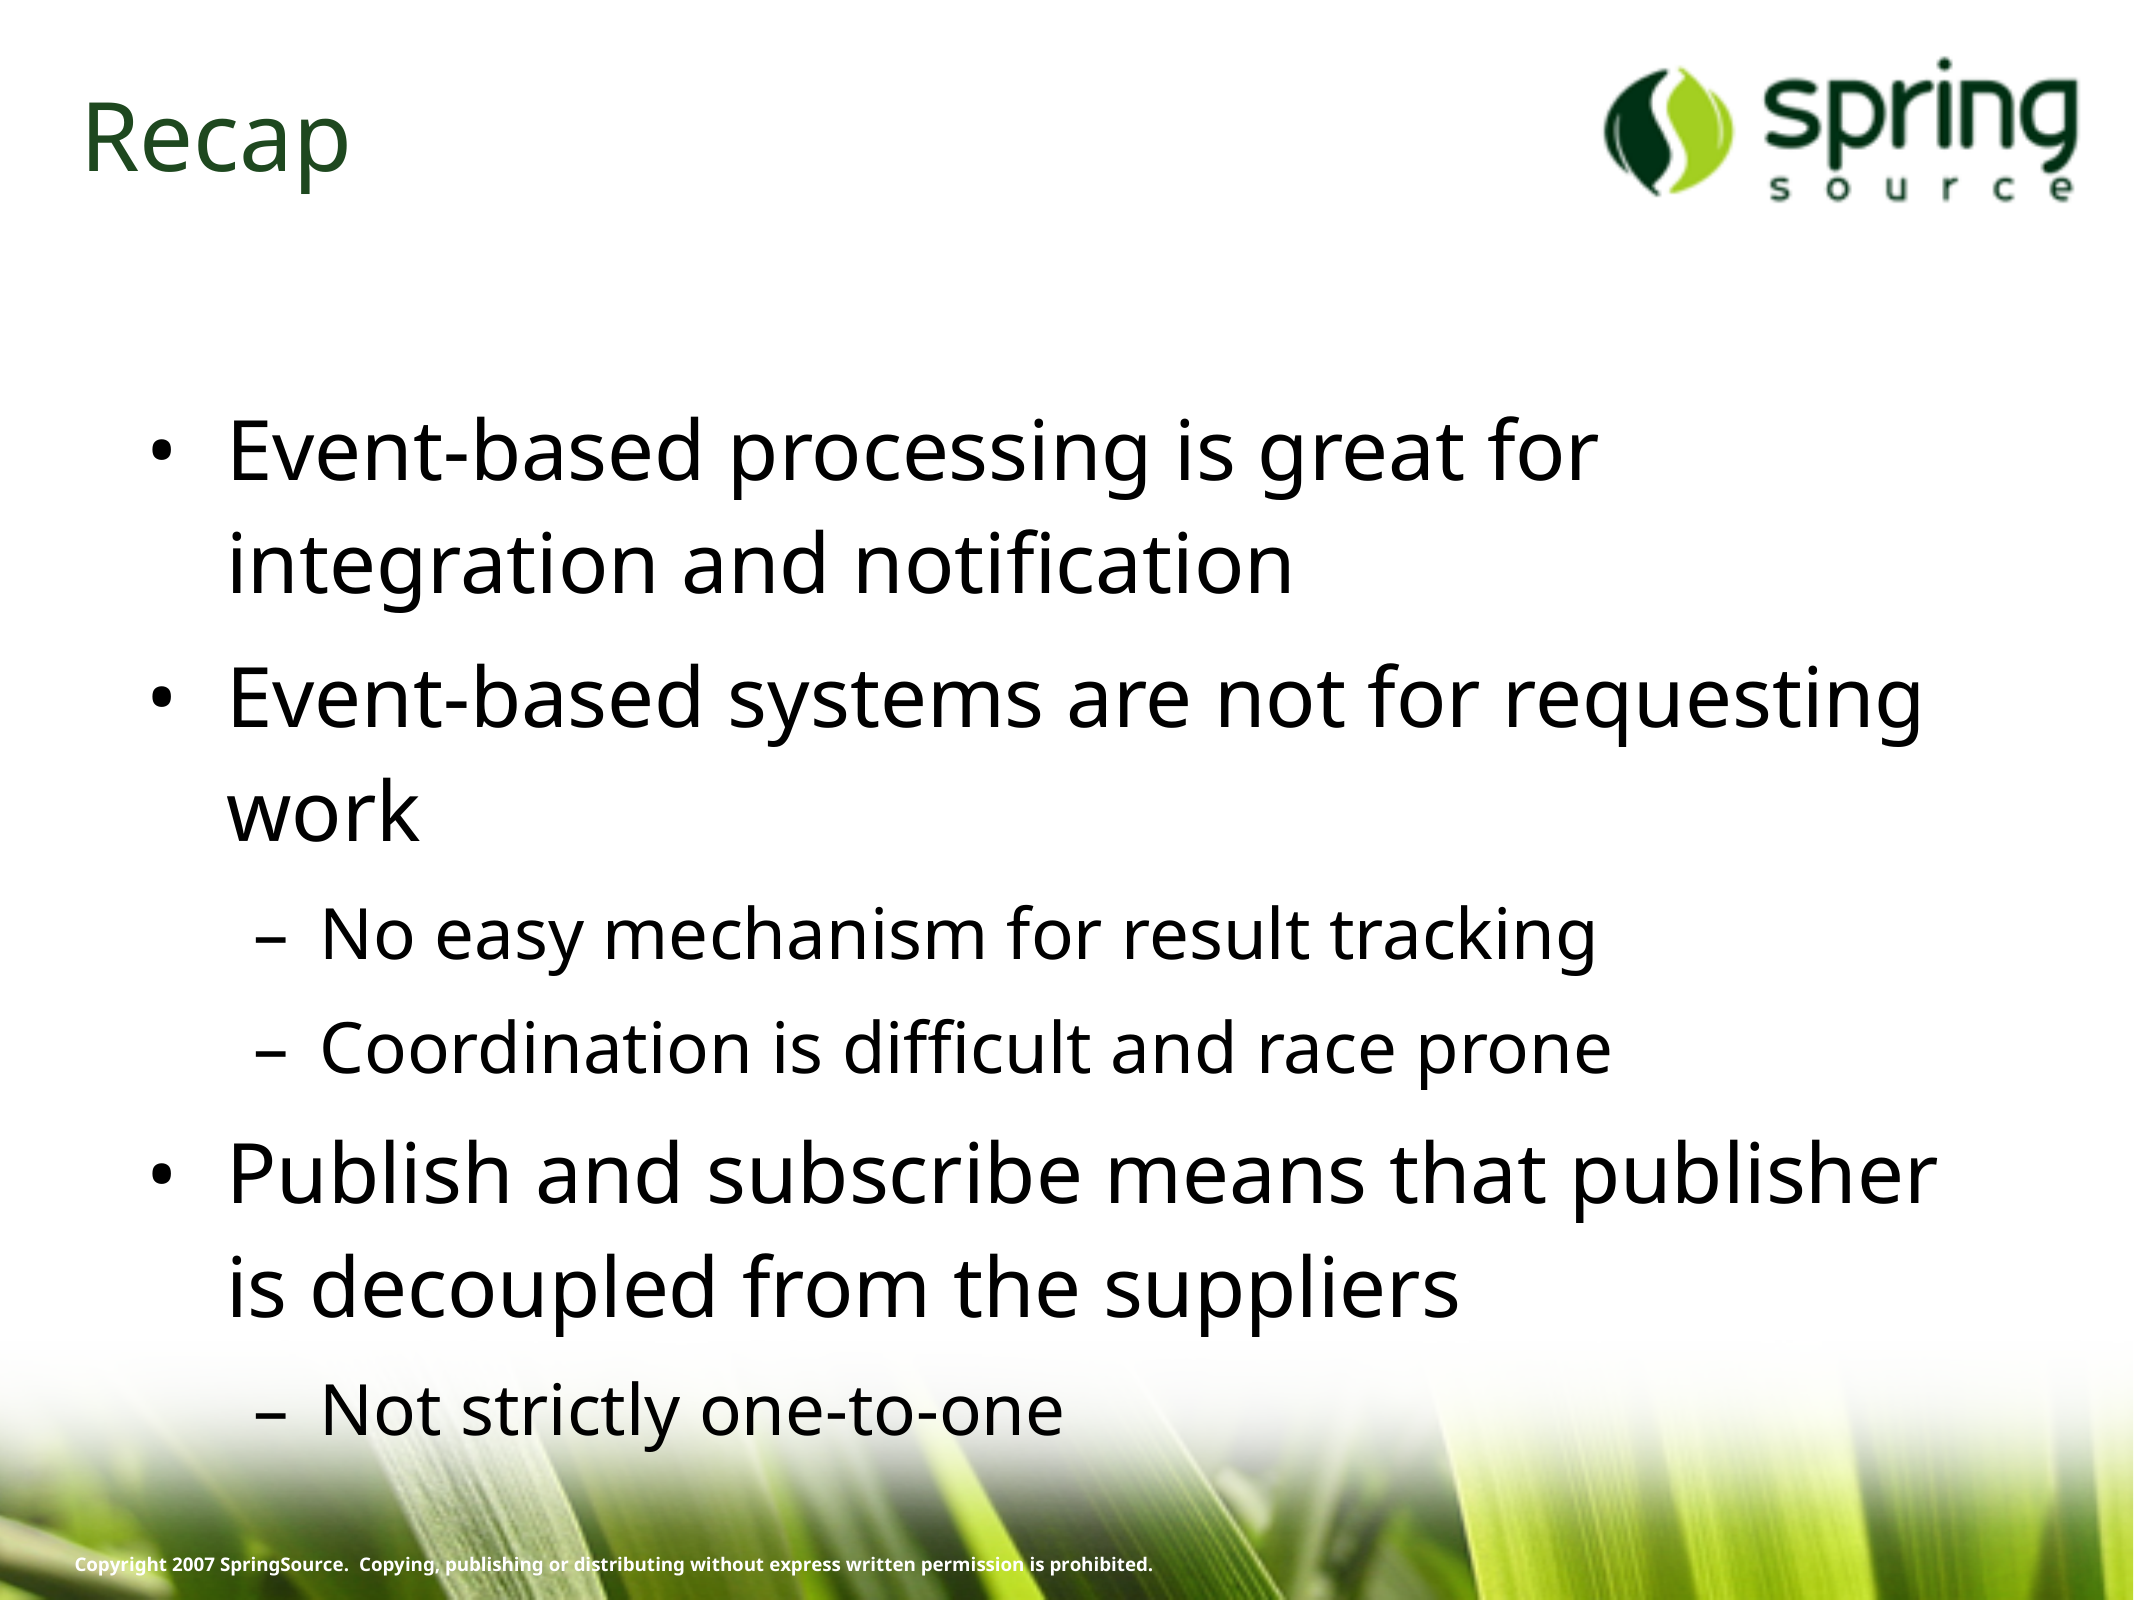

# Recap
Event-based processing is great for integration and notification
Event-based systems are not for requesting work
No easy mechanism for result tracking
Coordination is difficult and race prone
Publish and subscribe means that publisher is decoupled from the suppliers
Not strictly one-to-one